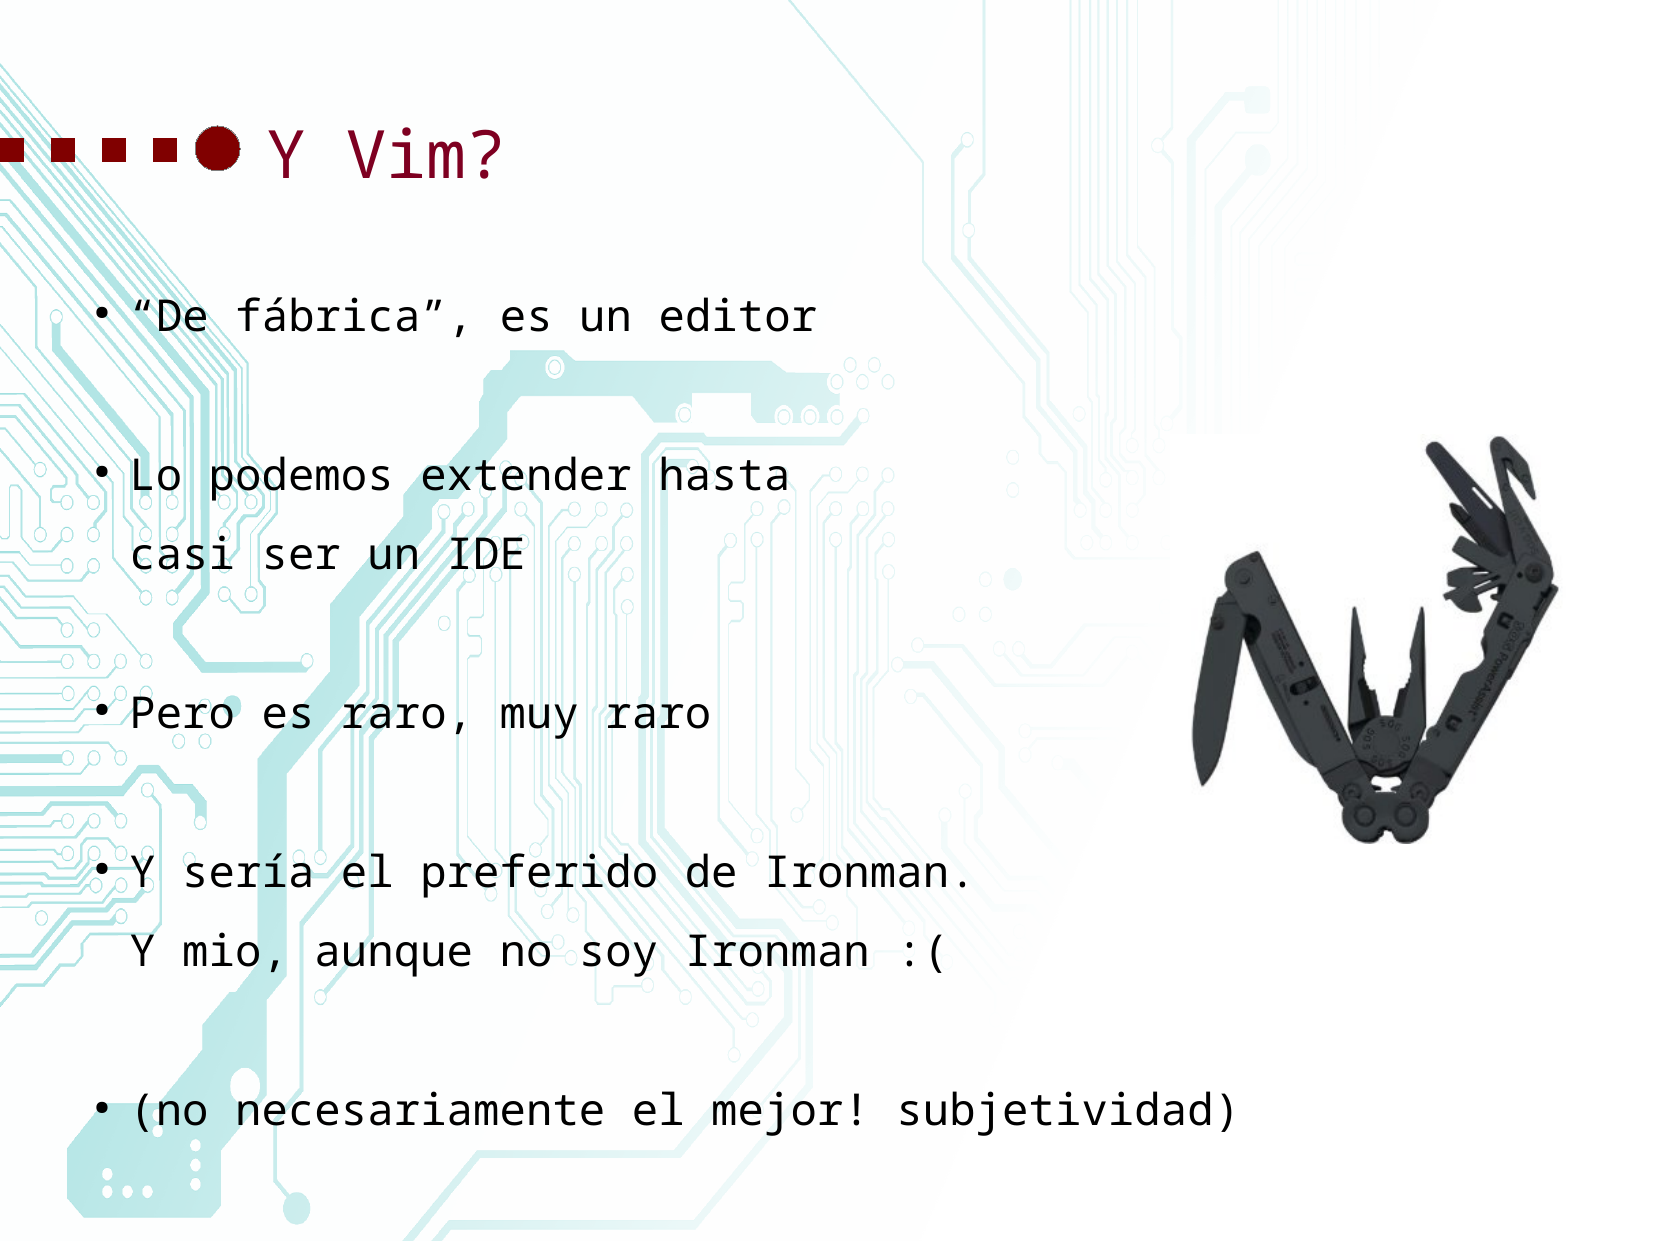

# Y Vim?
“De fábrica”, es un editor
Lo podemos extender hasta
casi ser un IDE
Pero es raro, muy raro
Y sería el preferido de Ironman.
Y mio, aunque no soy Ironman :(
(no necesariamente el mejor! subjetividad)